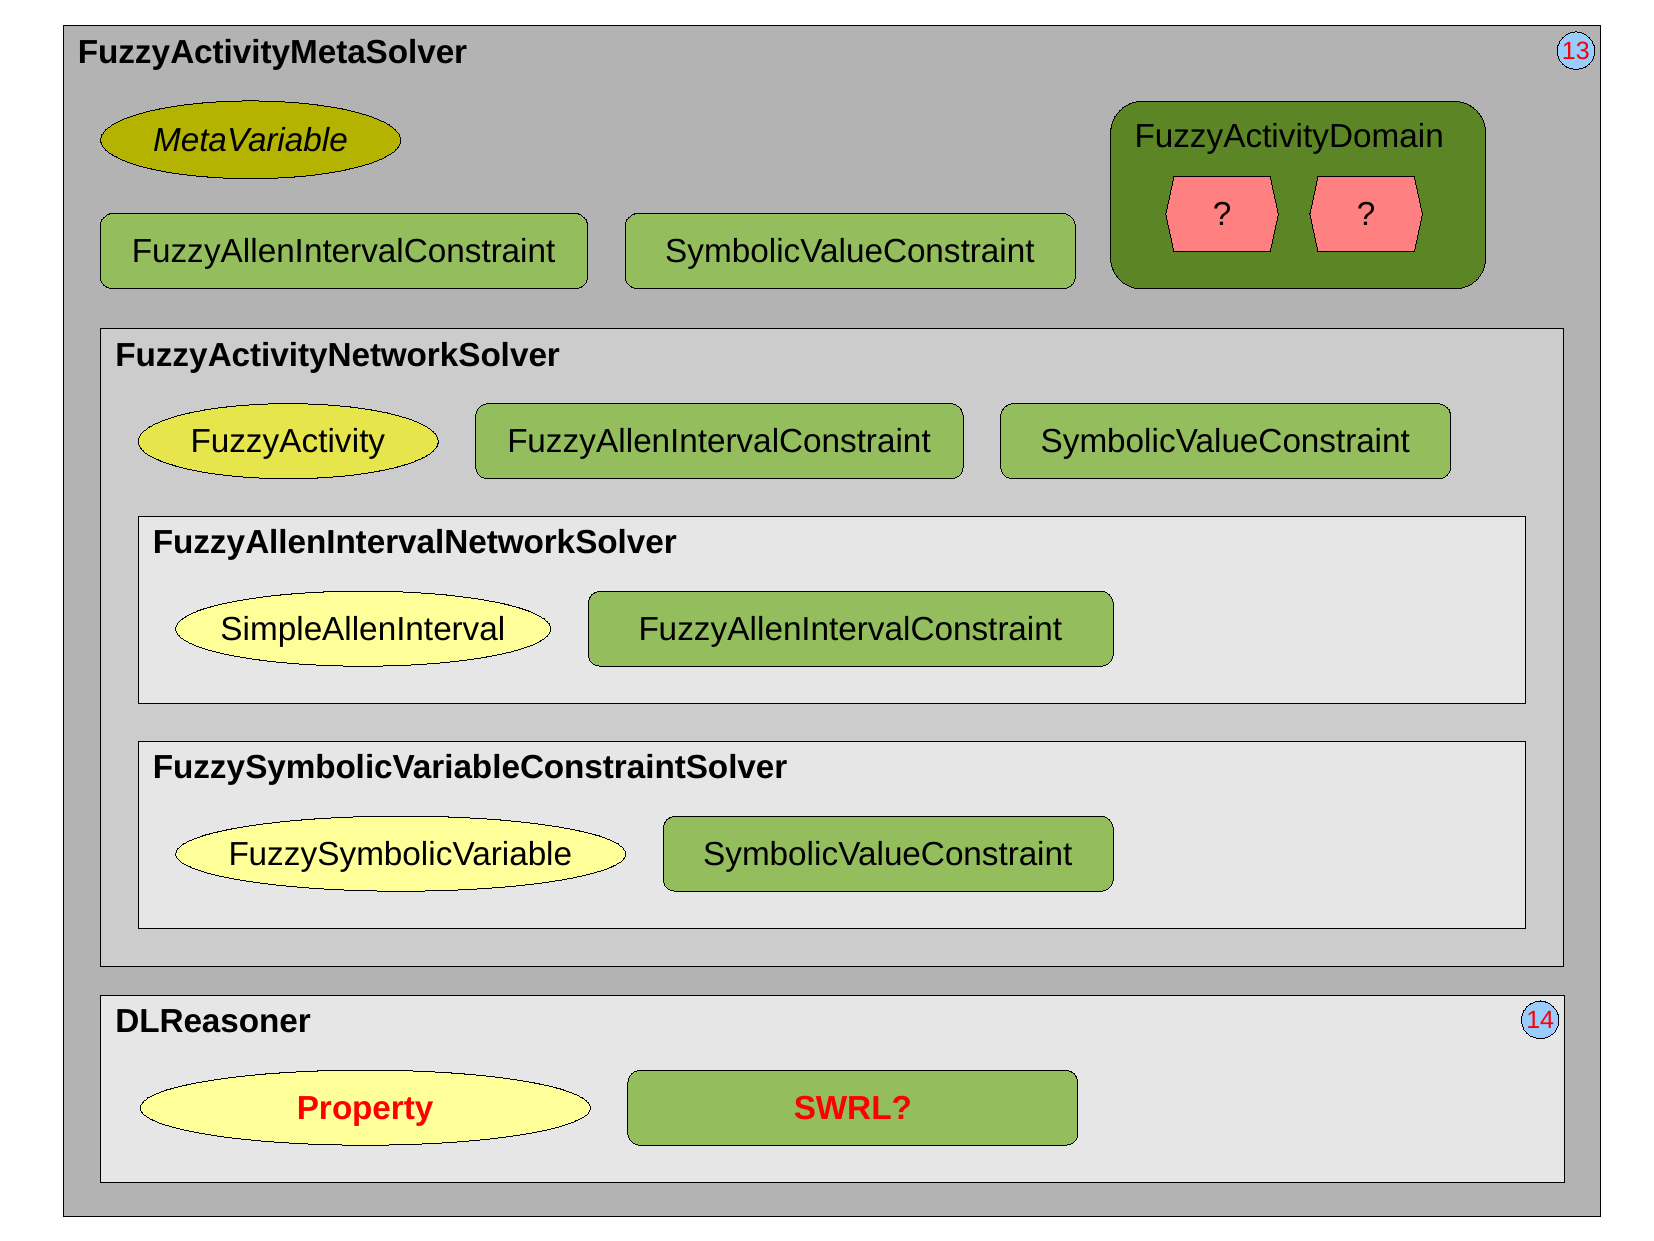

FuzzyActivityMetaSolver
13
MetaVariable
FuzzyActivityDomain
?
?
FuzzyAllenIntervalConstraint
SymbolicValueConstraint
FuzzyActivityNetworkSolver
FuzzyActivity
FuzzyAllenIntervalConstraint
SymbolicValueConstraint
FuzzyAllenIntervalNetworkSolver
SimpleAllenInterval
FuzzyAllenIntervalConstraint
FuzzySymbolicVariableConstraintSolver
FuzzySymbolicVariable
SymbolicValueConstraint
DLReasoner
14
Property
SWRL?